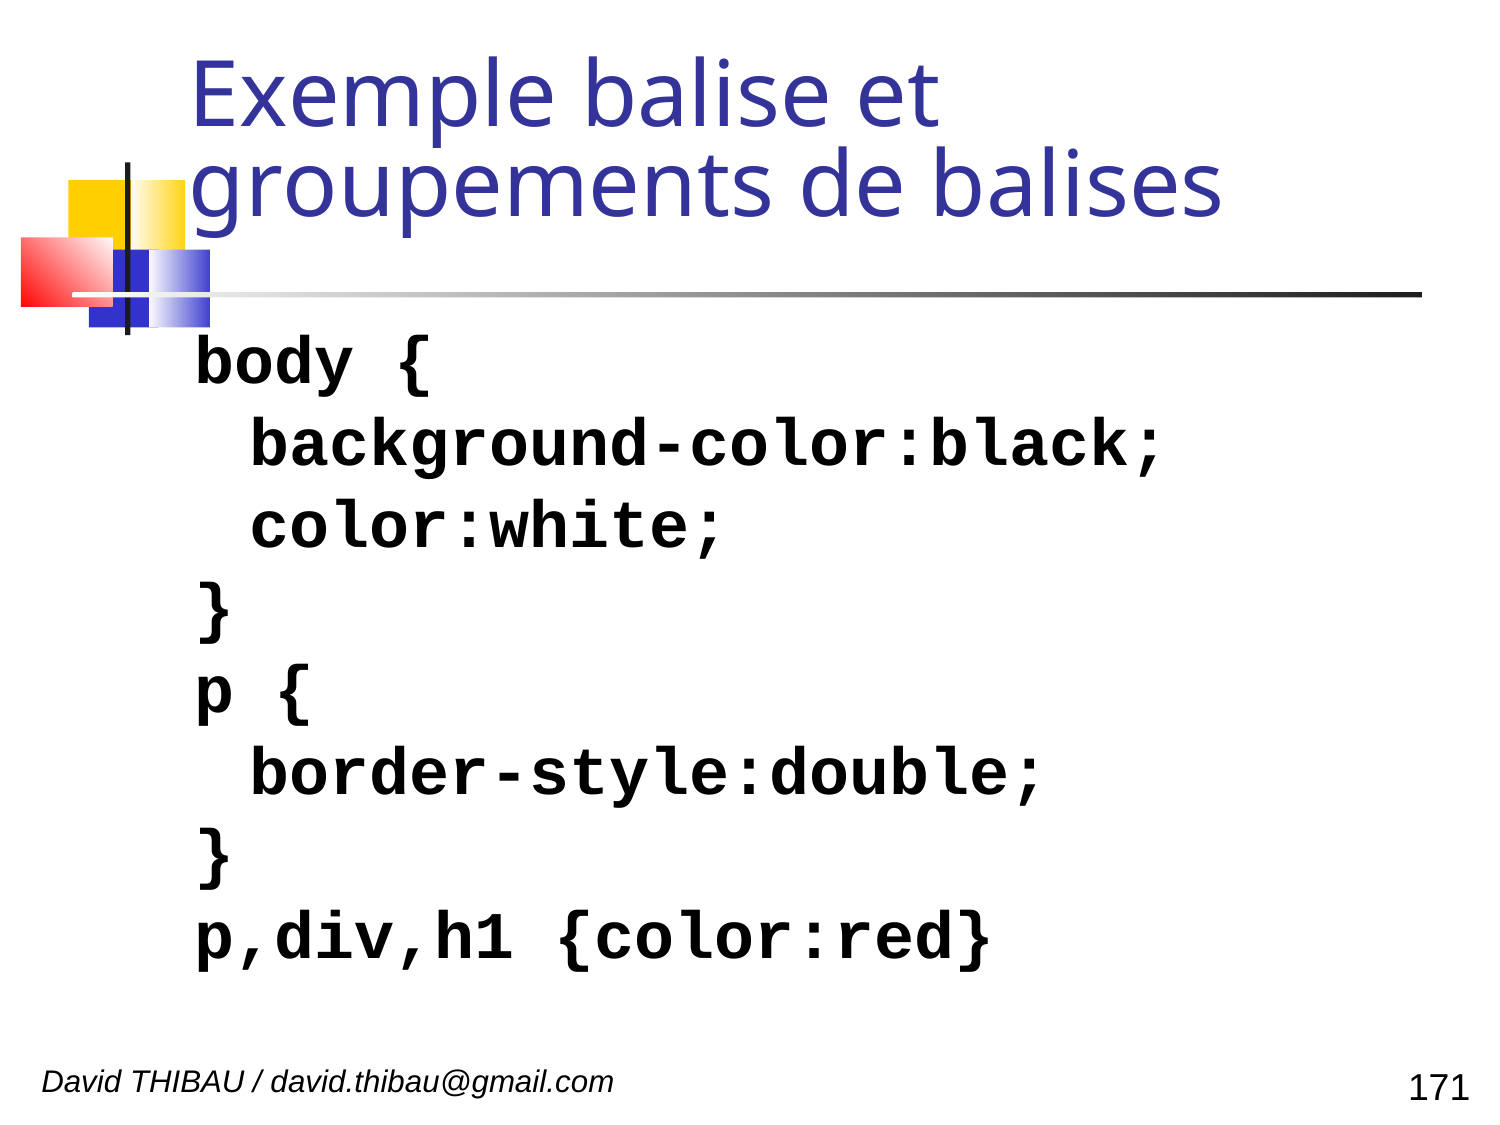

# Exemple balise et groupements de balises
body {
	background-color:black;
	color:white;
}
p {
	border-style:double;
}
p,div,h1 {color:red}